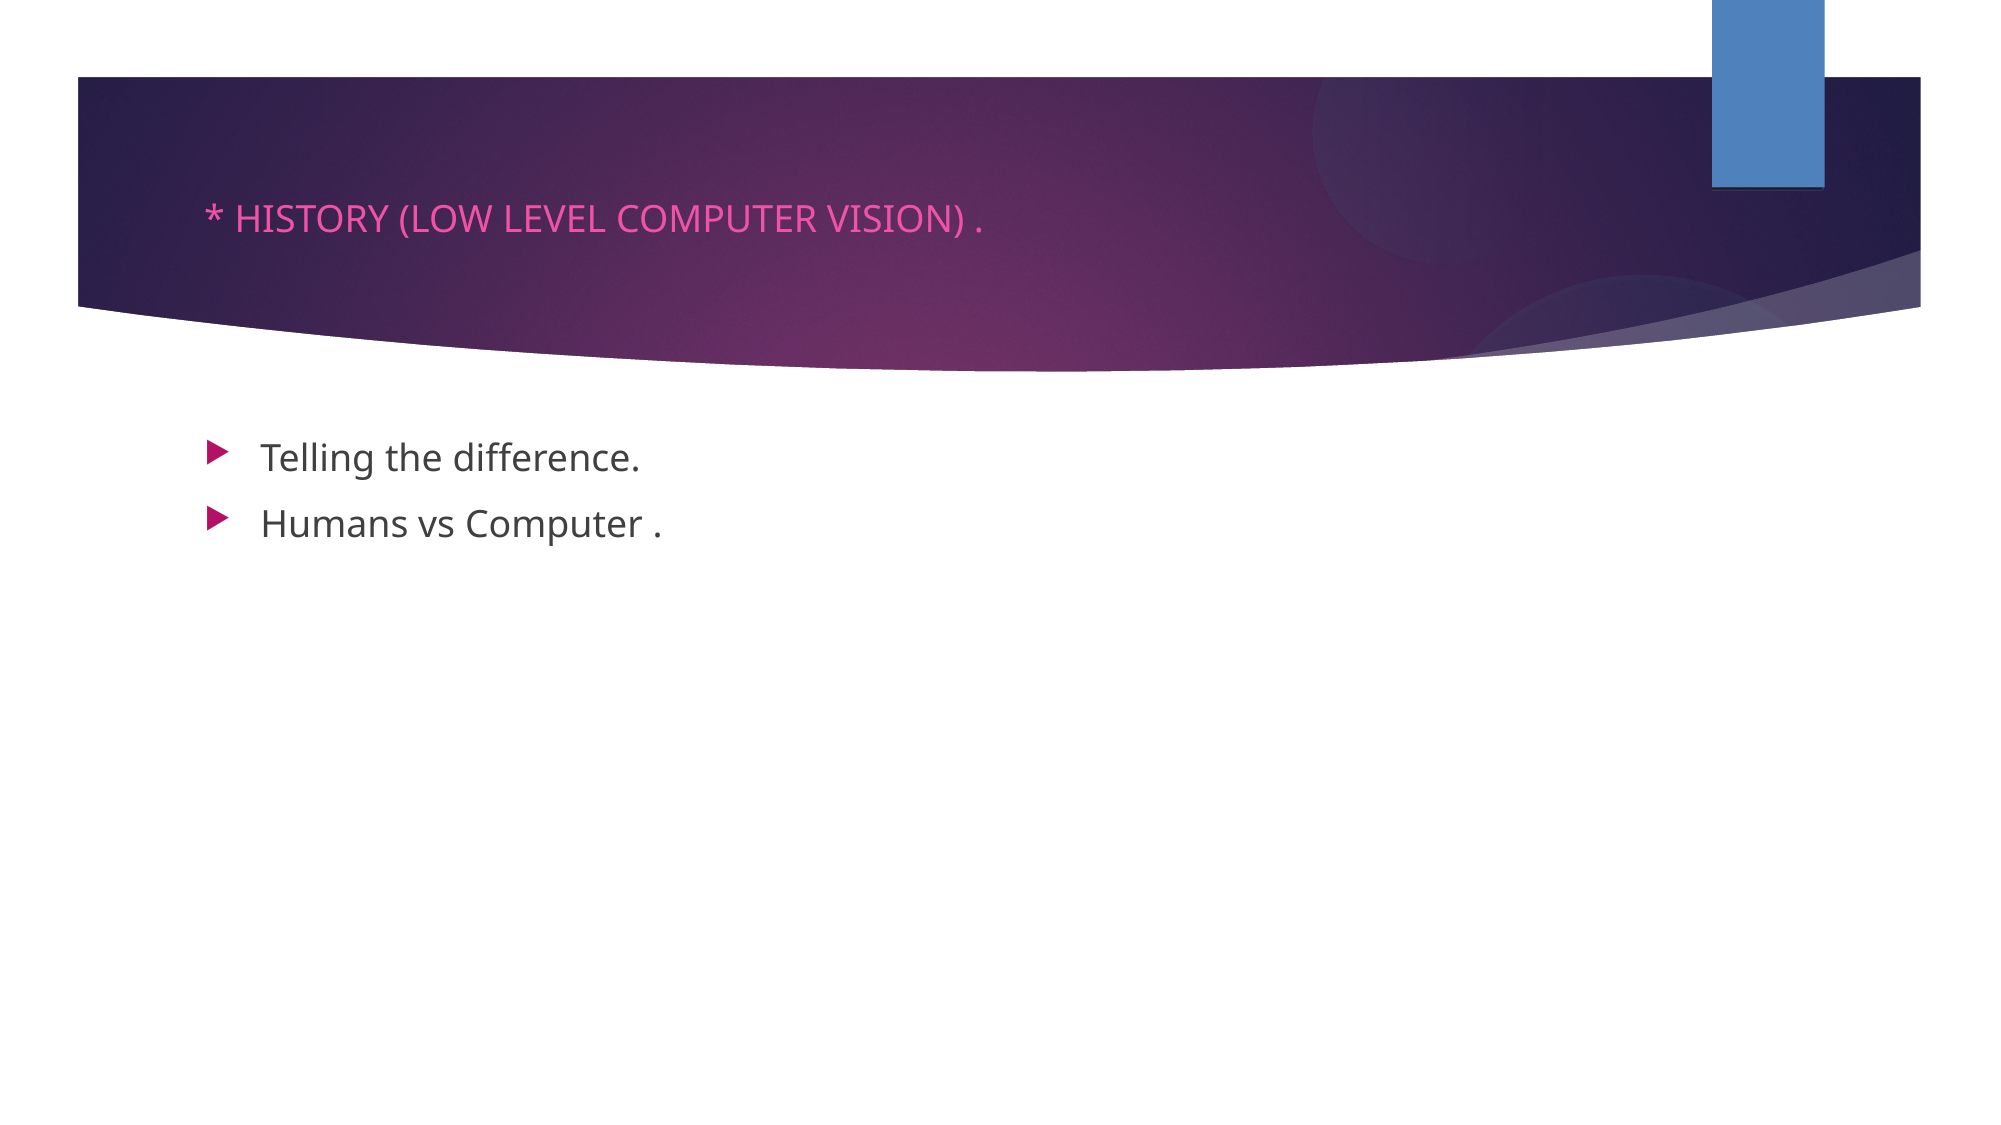

* History (Low level computer vision) .
Telling the difference.
Humans vs Computer .